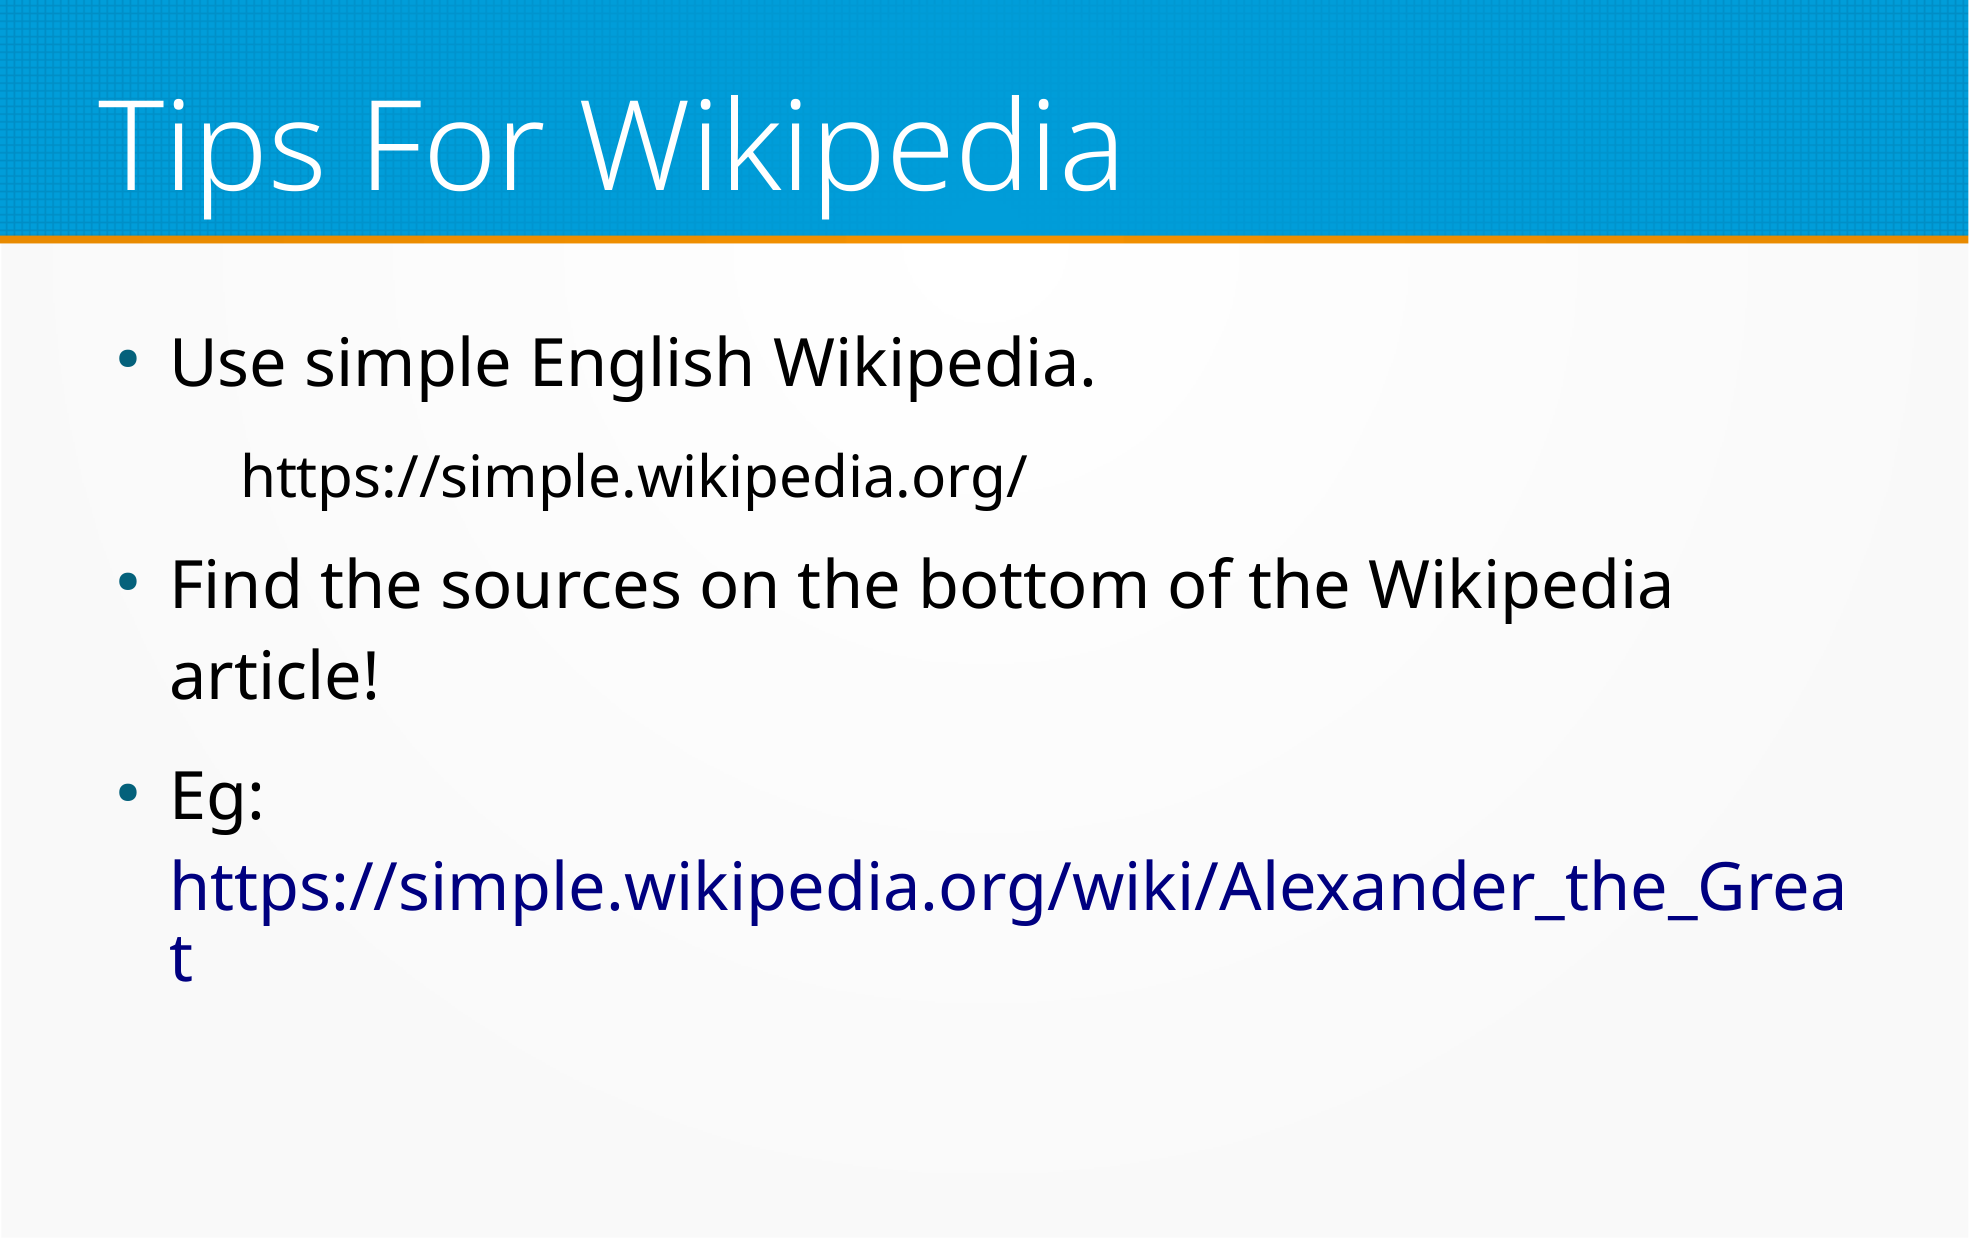

# Tips For Wikipedia
Use simple English Wikipedia.
https://simple.wikipedia.org/
Find the sources on the bottom of the Wikipedia article!
Eg: https://simple.wikipedia.org/wiki/Alexander_the_Great